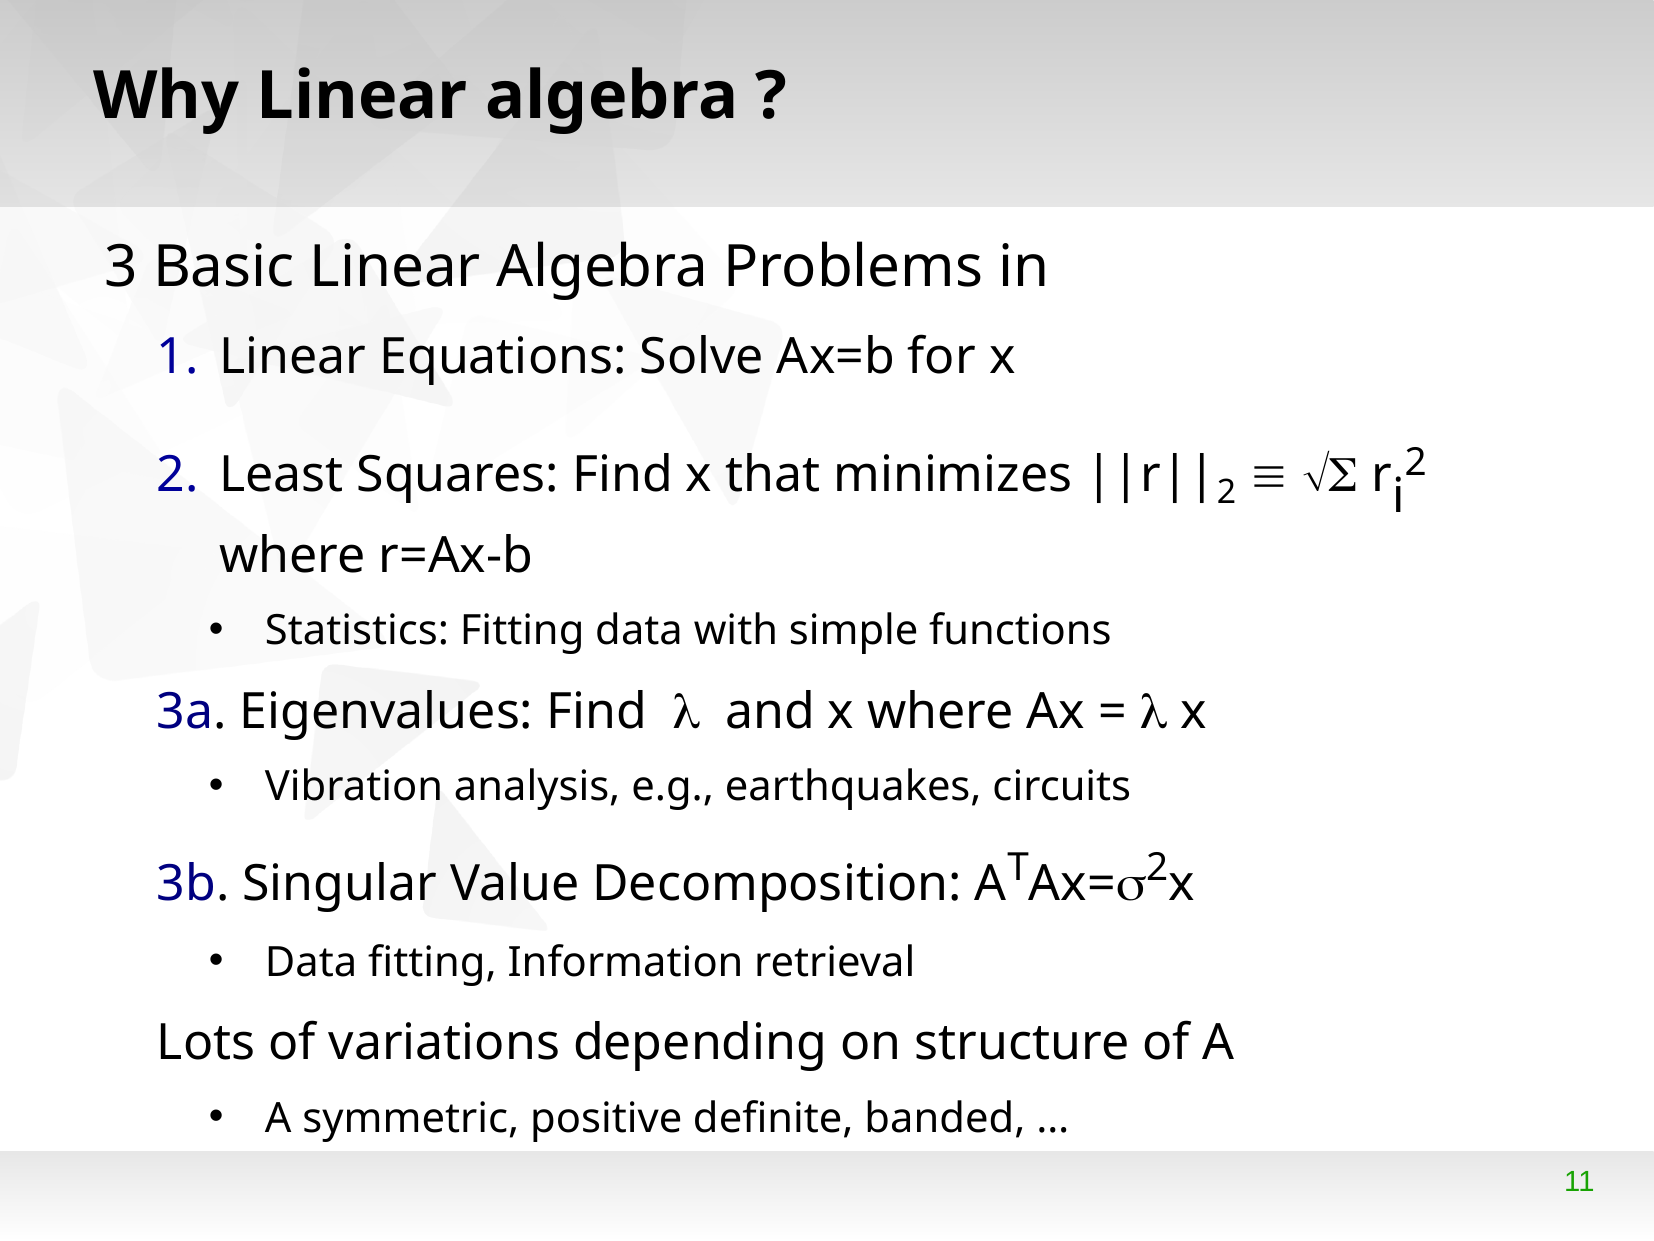

# Why Linear algebra ?
3 Basic Linear Algebra Problems in
Linear Equations: Solve Ax=b for x
Least Squares: Find x that minimizes ||r||2   ri2 where r=Ax-b
Statistics: Fitting data with simple functions
3a. Eigenvalues: Find  and x where Ax =  x
Vibration analysis, e.g., earthquakes, circuits
3b. Singular Value Decomposition: ATAx=2x
Data fitting, Information retrieval
Lots of variations depending on structure of A
A symmetric, positive definite, banded, …
11